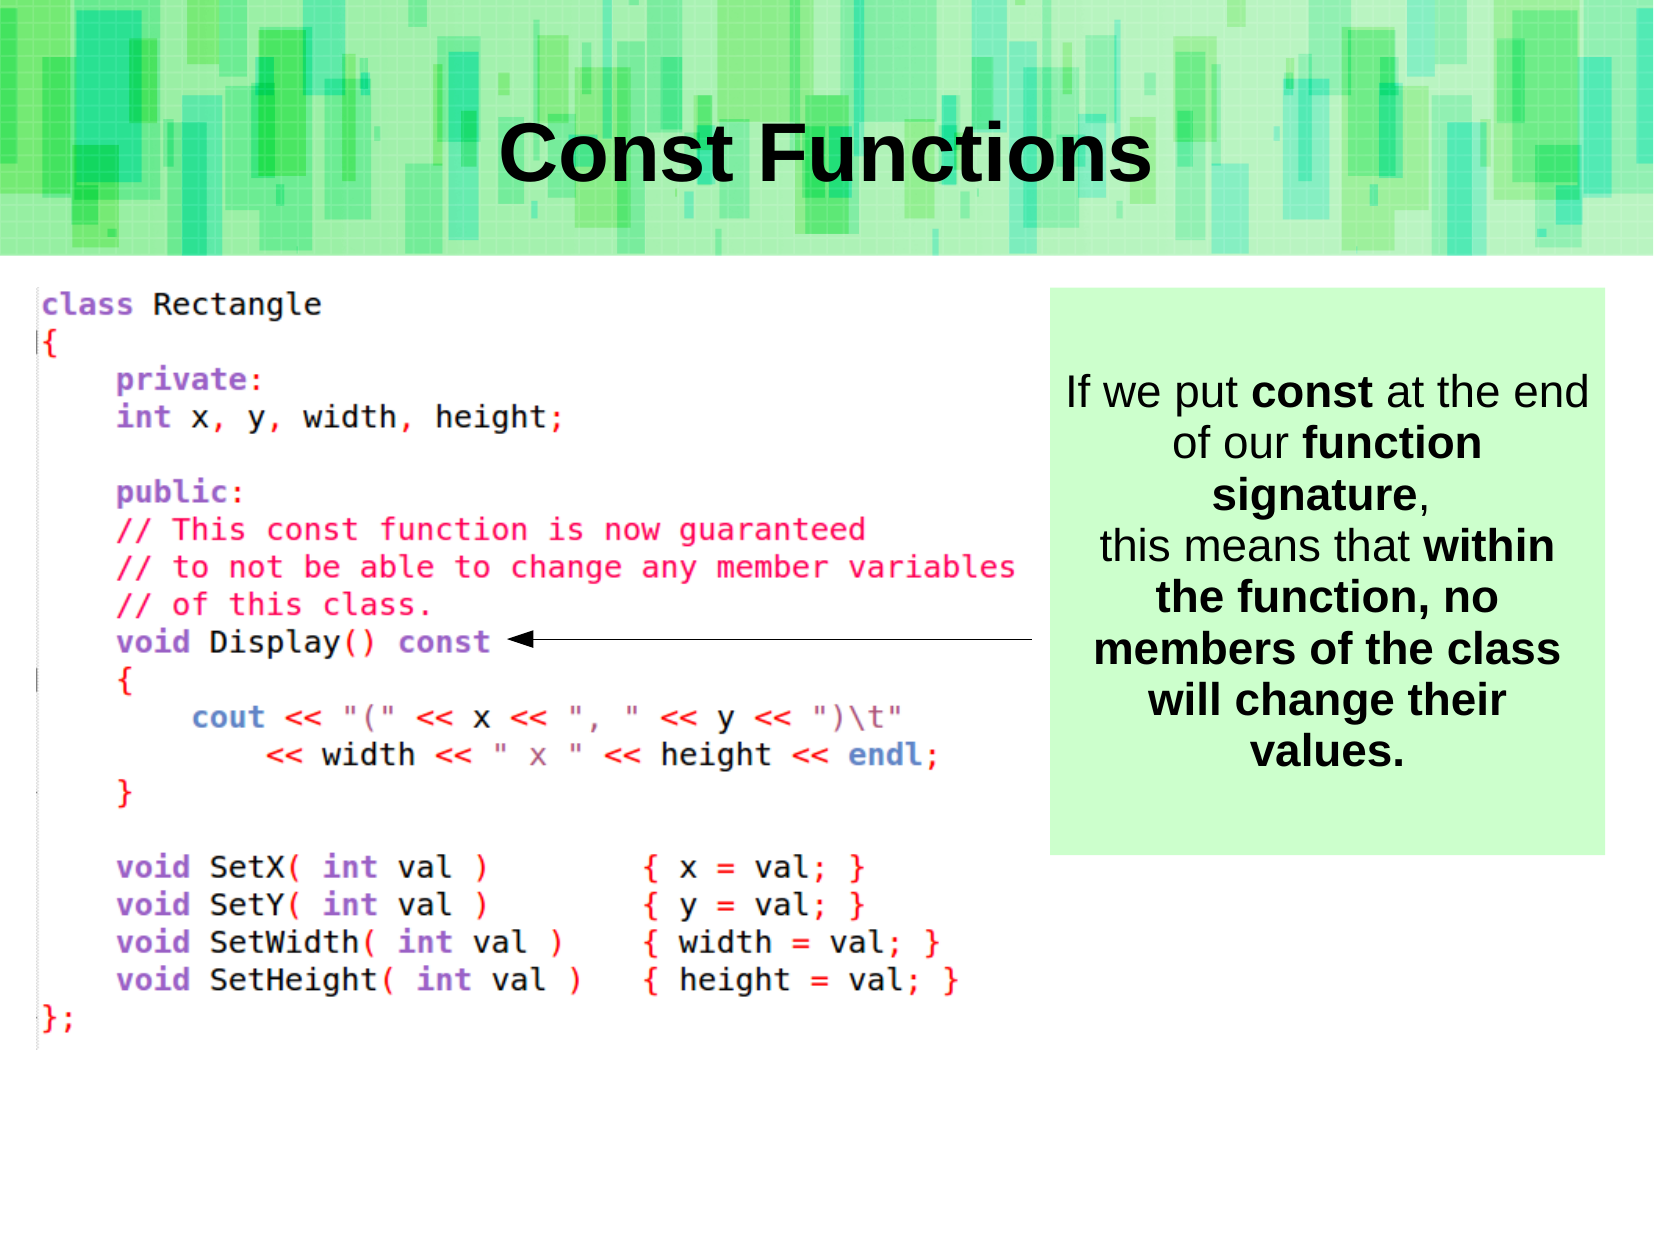

# Const Functions
If we put const at the end of our function signature,
this means that within the function, no members of the class will change their values.